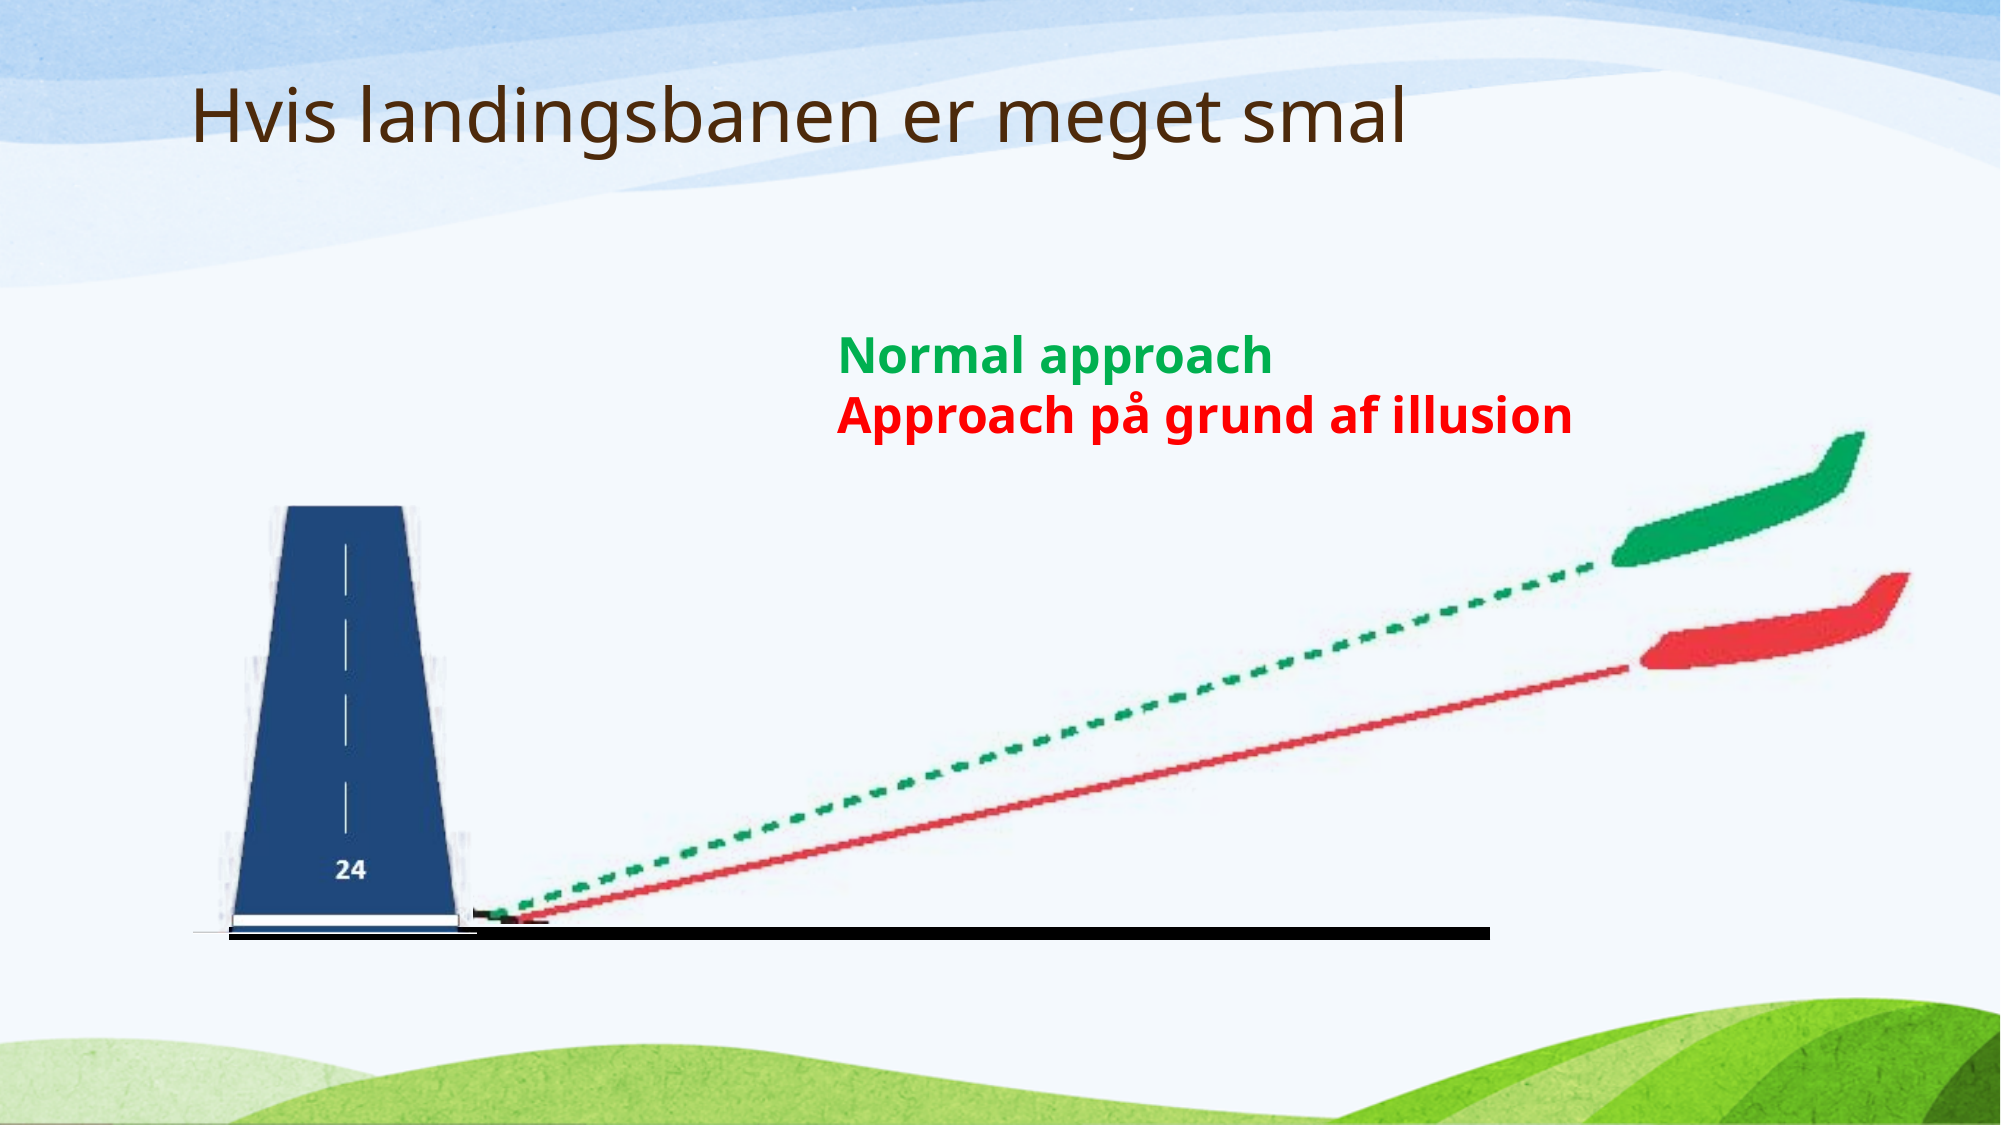

# Hvis landingsbanen er meget smal
Normal approach
Approach på grund af illusion